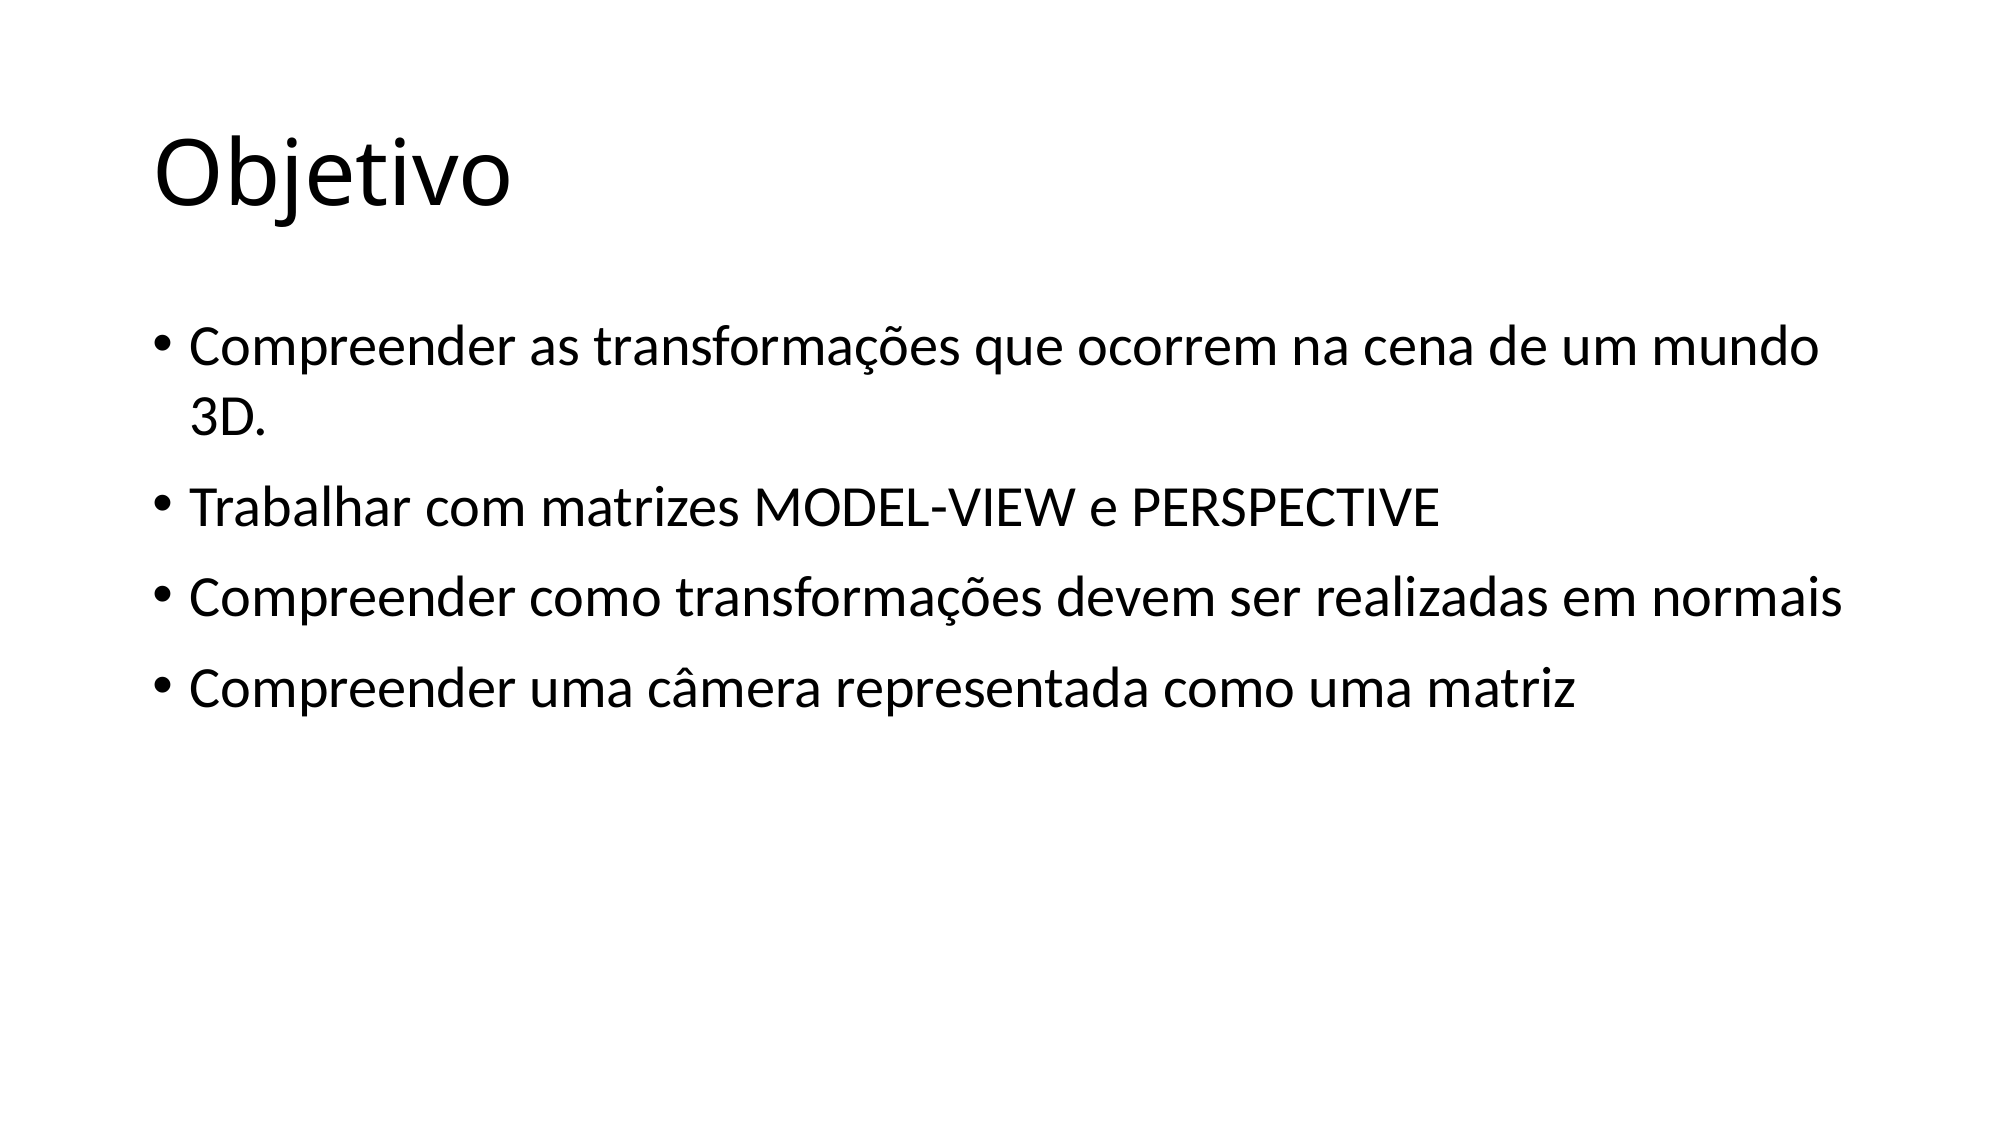

# Objetivo
Compreender as transformações que ocorrem na cena de um mundo 3D.
Trabalhar com matrizes MODEL-VIEW e PERSPECTIVE
Compreender como transformações devem ser realizadas em normais
Compreender uma câmera representada como uma matriz